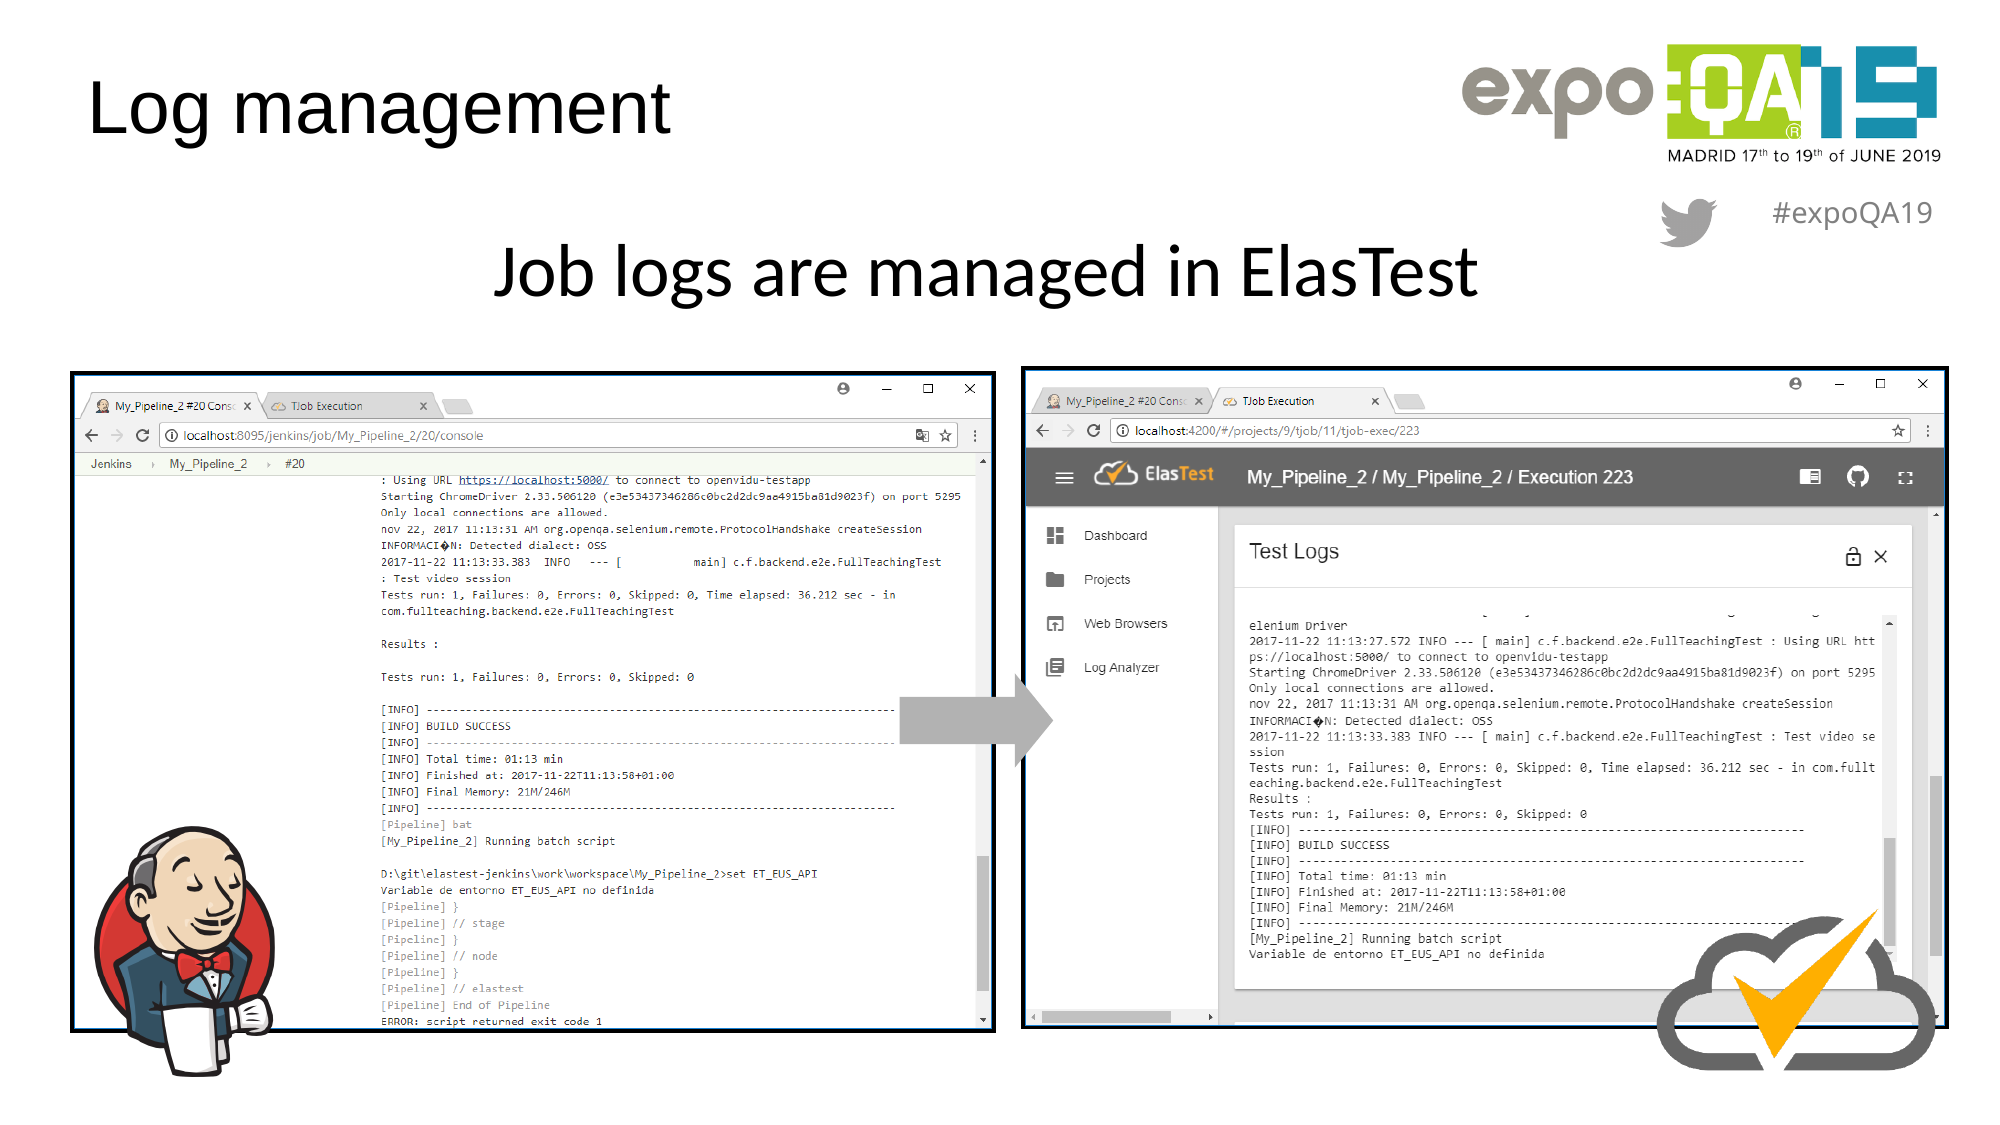

# Log management
Job logs are managed in ElasTest